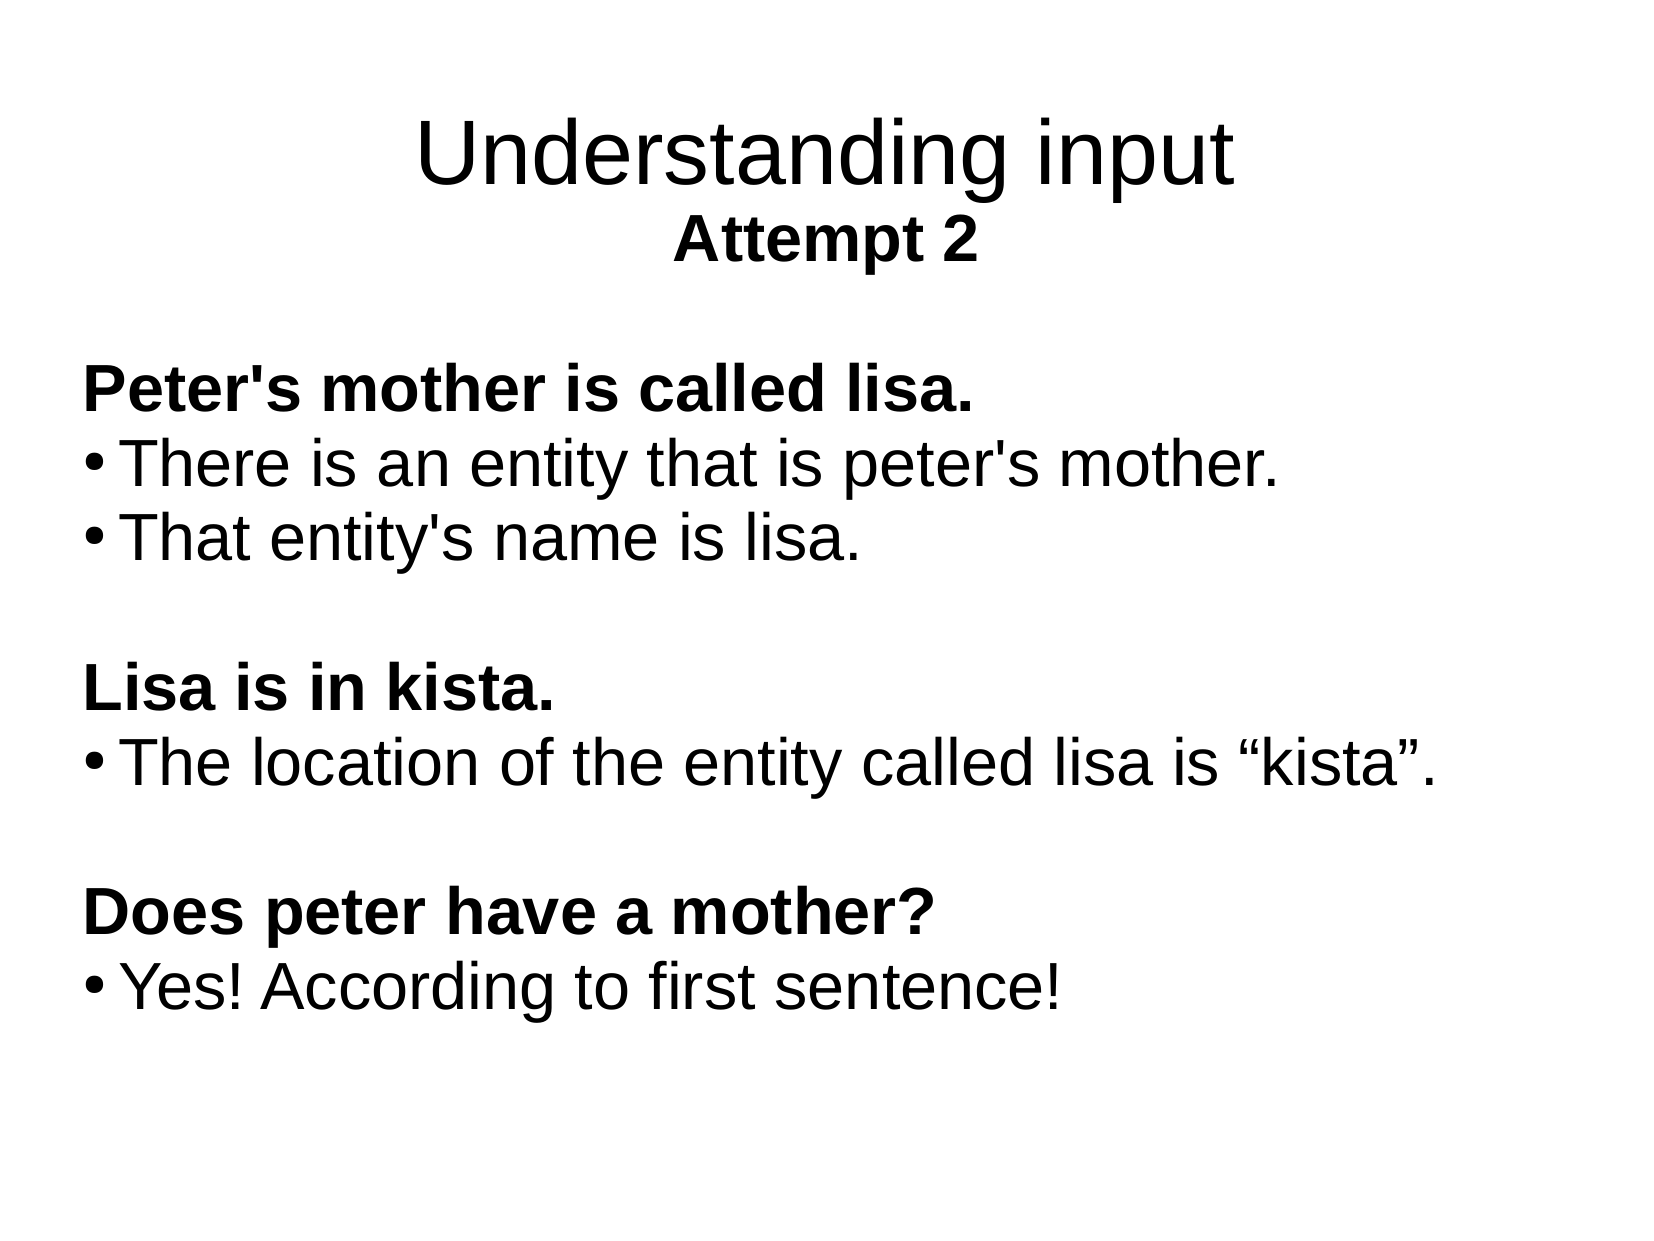

# Understanding input
Attempt 2
Peter's mother is called lisa.
There is an entity that is peter's mother.
That entity's name is lisa.
Lisa is in kista.
The location of the entity called lisa is “kista”.
Does peter have a mother?
Yes! According to first sentence!